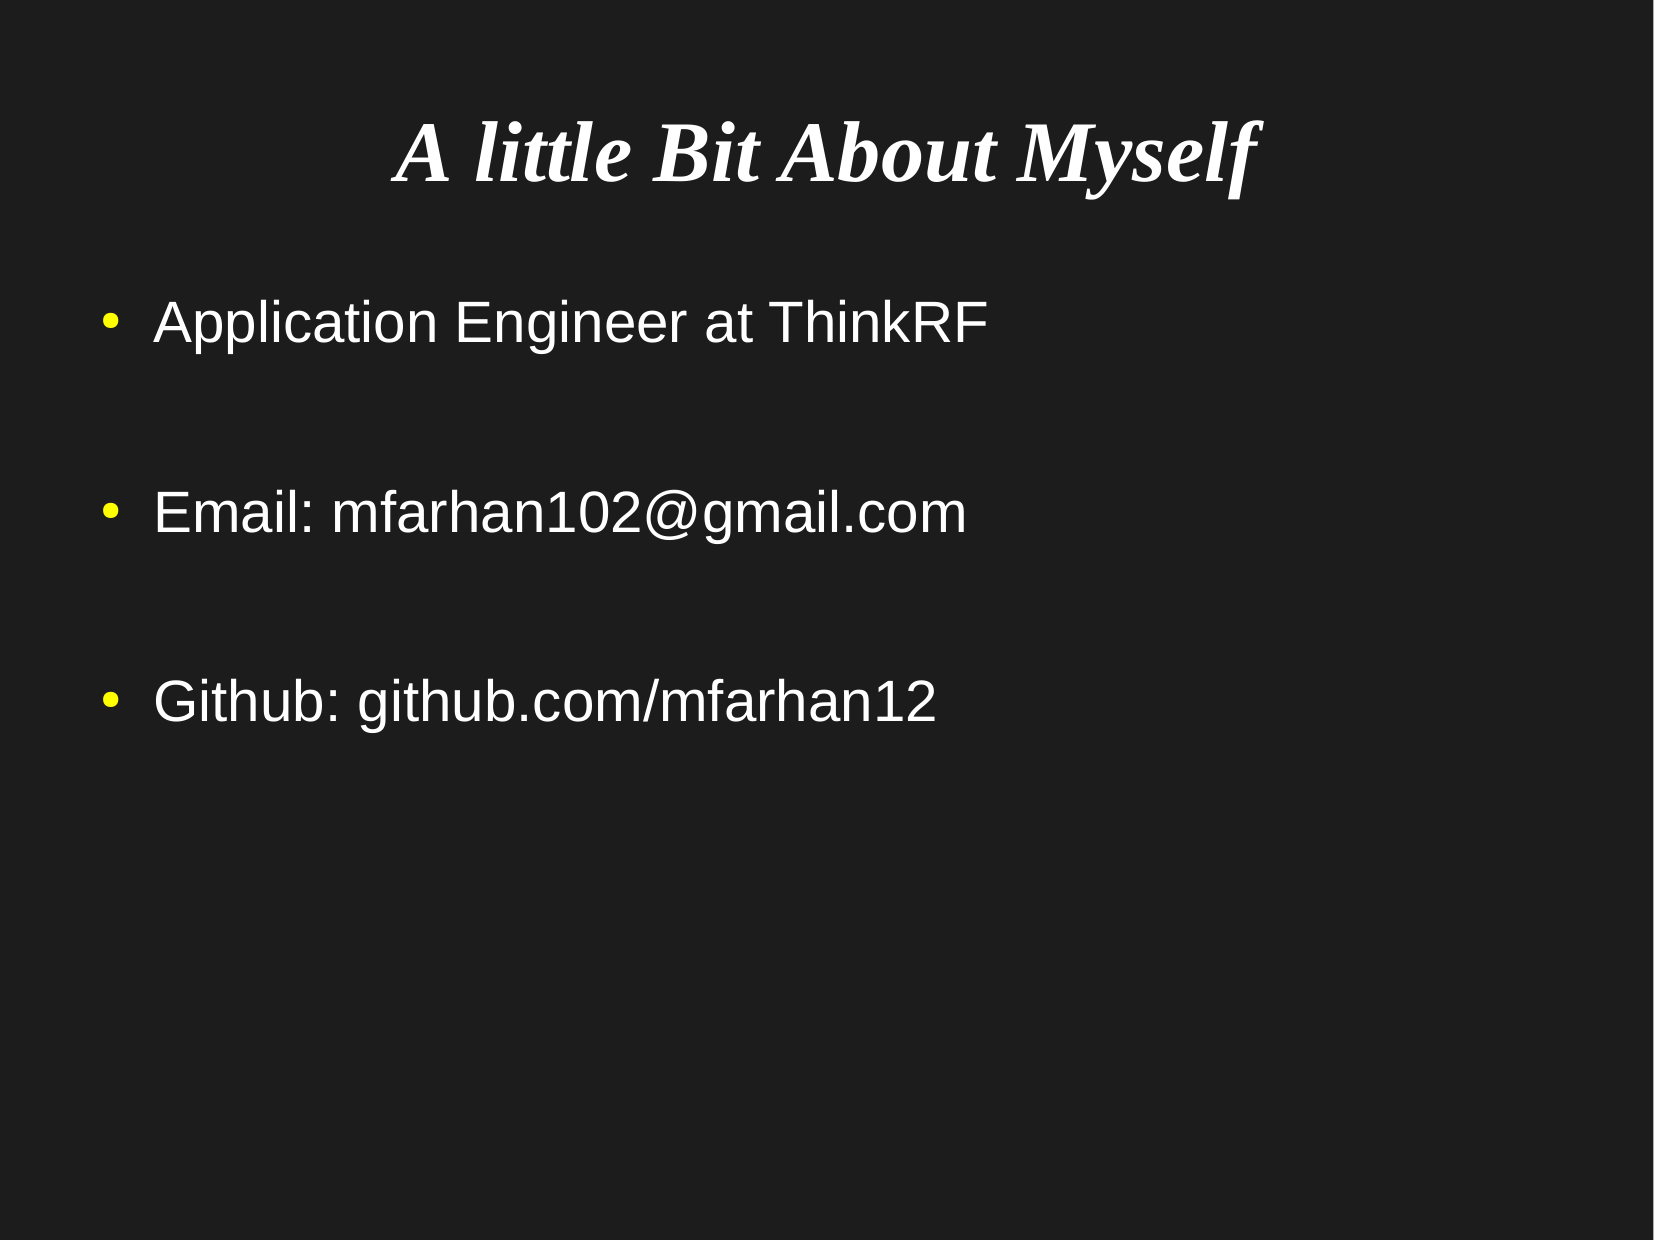

# A little Bit About Myself
Application Engineer at ThinkRF
Email: mfarhan102@gmail.com
Github: github.com/mfarhan12